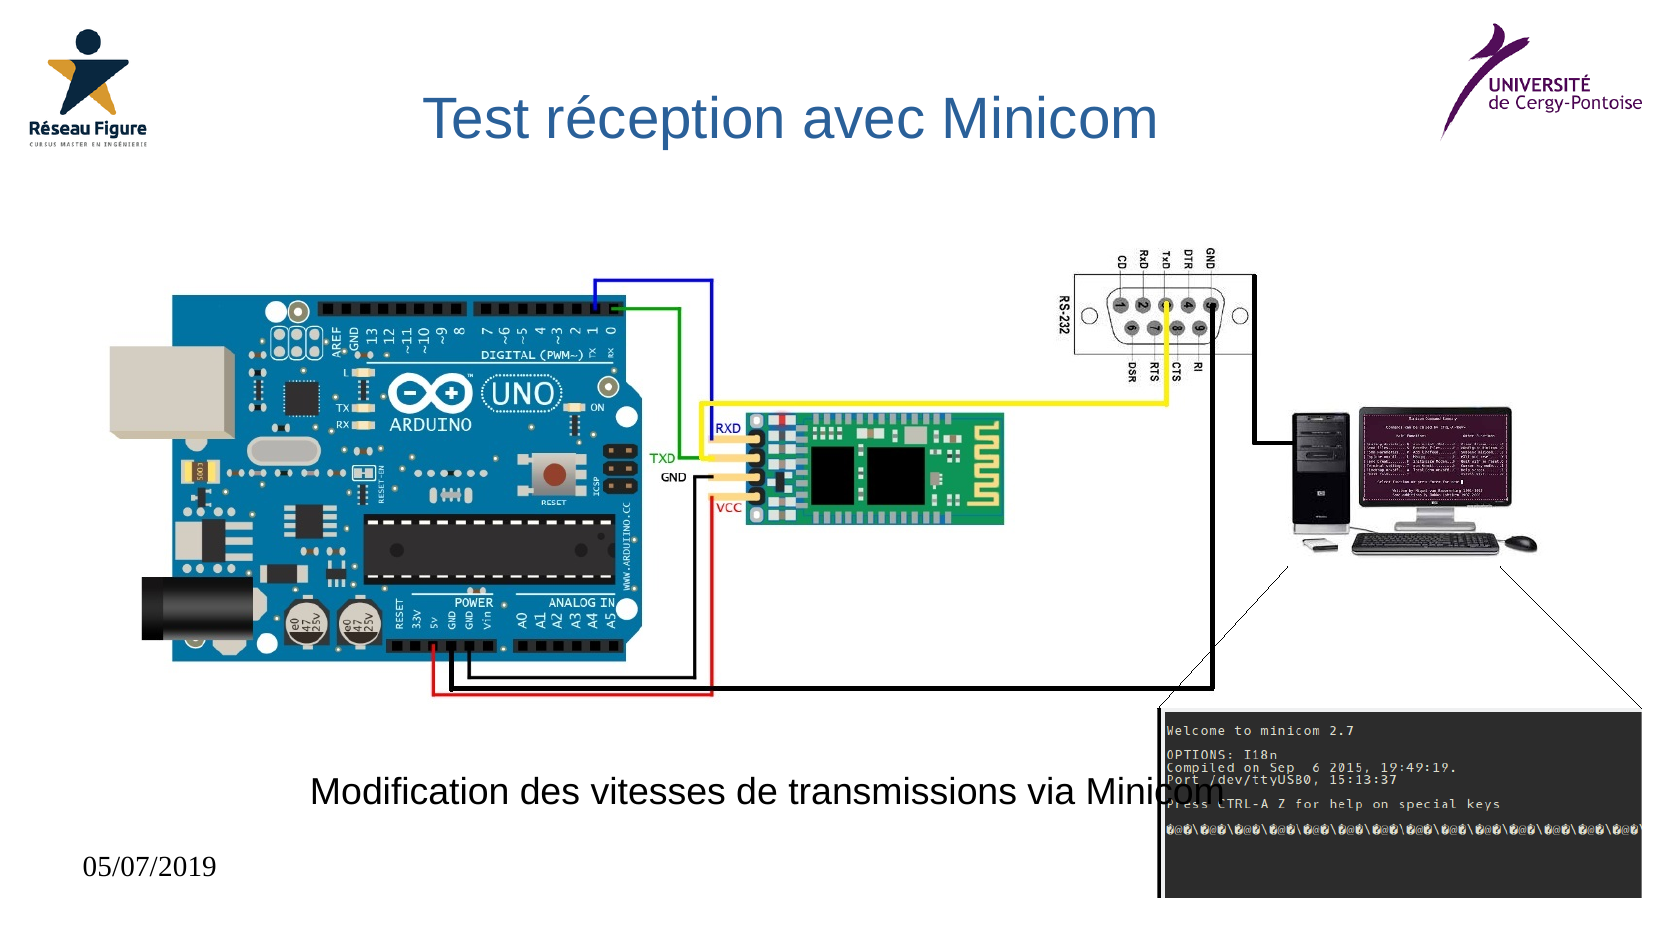

# Test réception avec Minicom
Modification des vitesses de transmissions via Minicom
05/07/2019